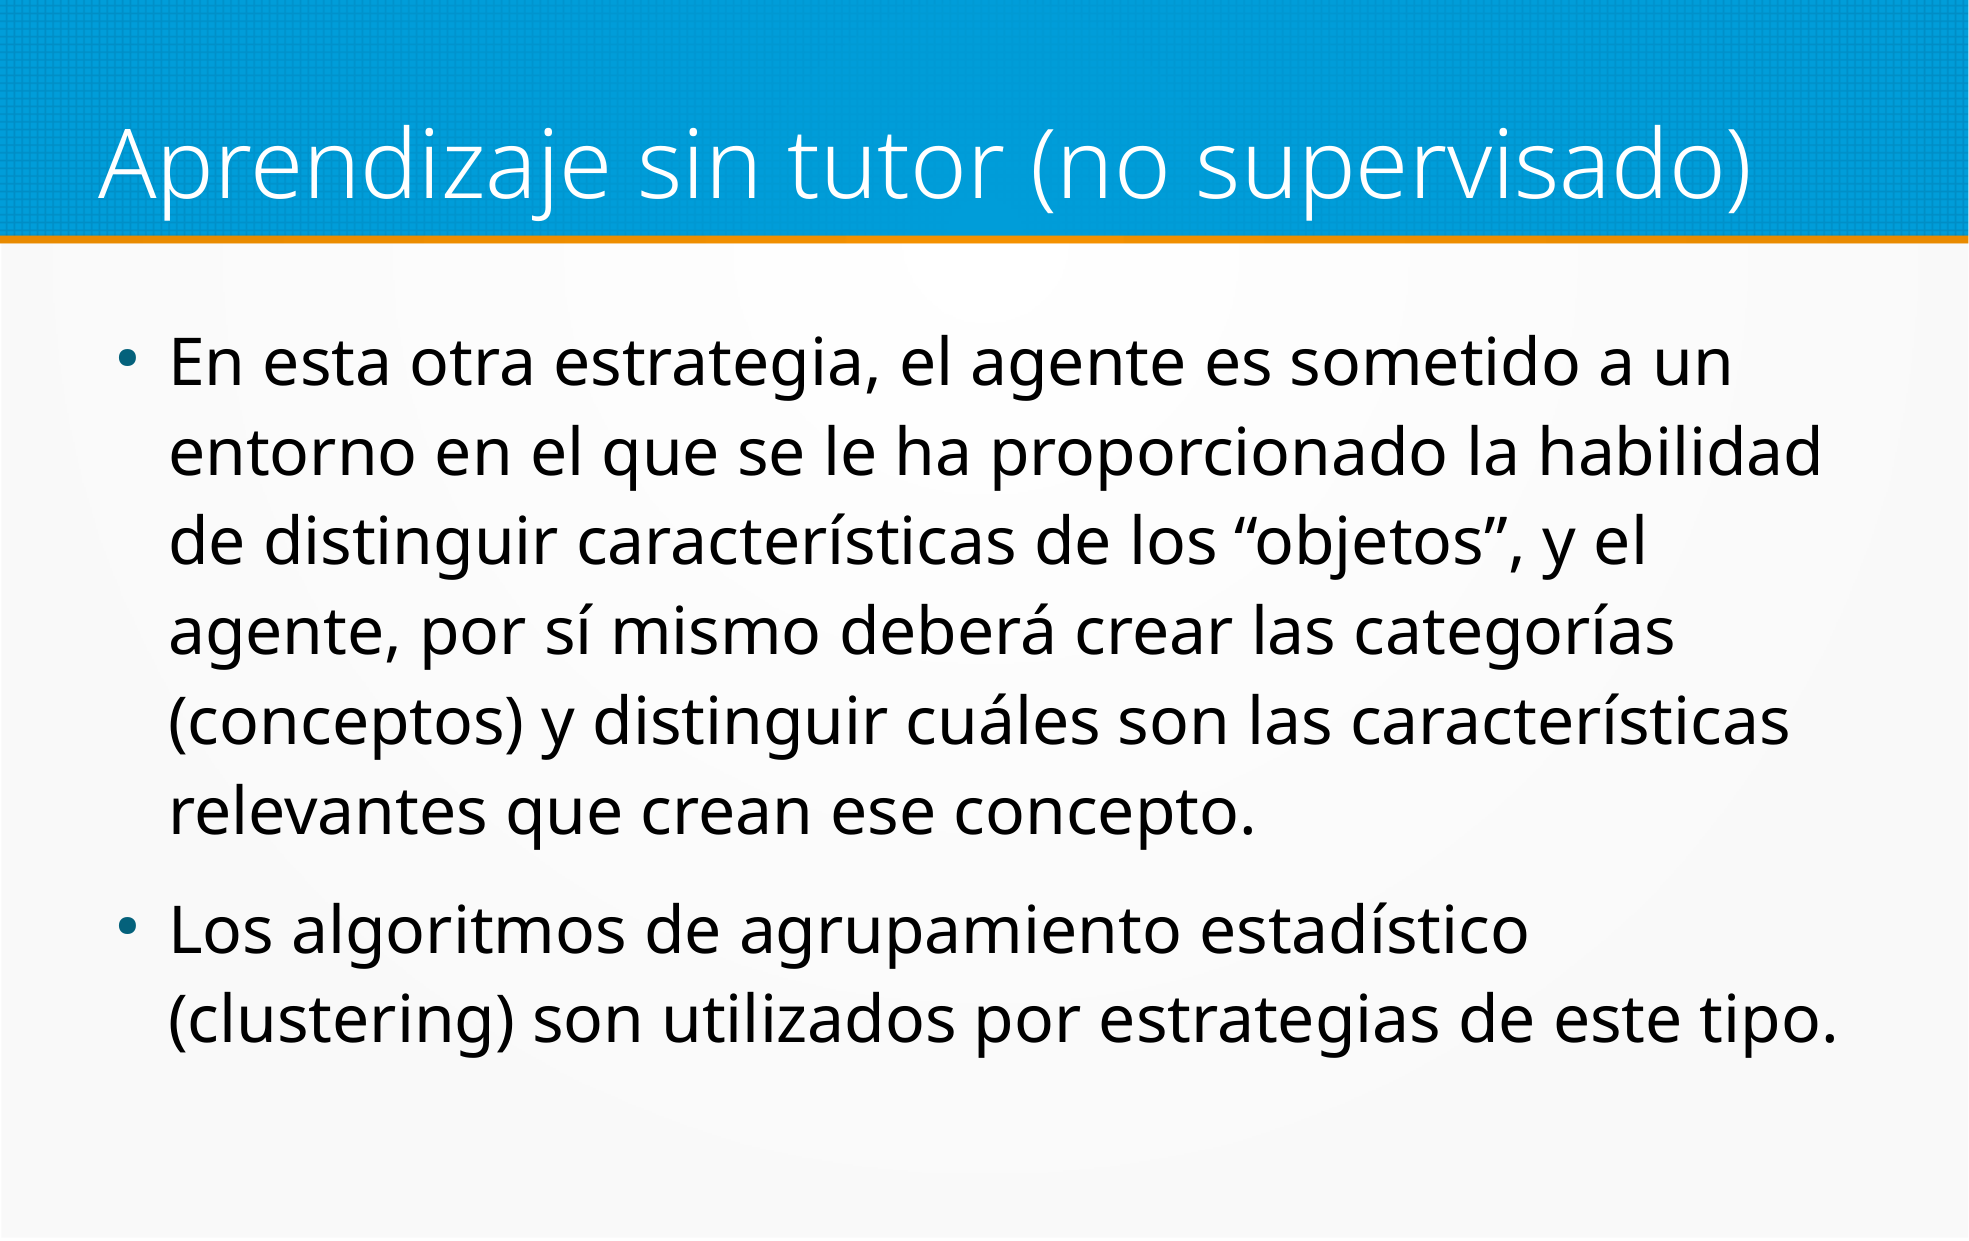

# Aprendizaje sin tutor (no supervisado)
En esta otra estrategia, el agente es sometido a un entorno en el que se le ha proporcionado la habilidad de distinguir características de los “objetos”, y el agente, por sí mismo deberá crear las categorías (conceptos) y distinguir cuáles son las características relevantes que crean ese concepto.
Los algoritmos de agrupamiento estadístico (clustering) son utilizados por estrategias de este tipo.